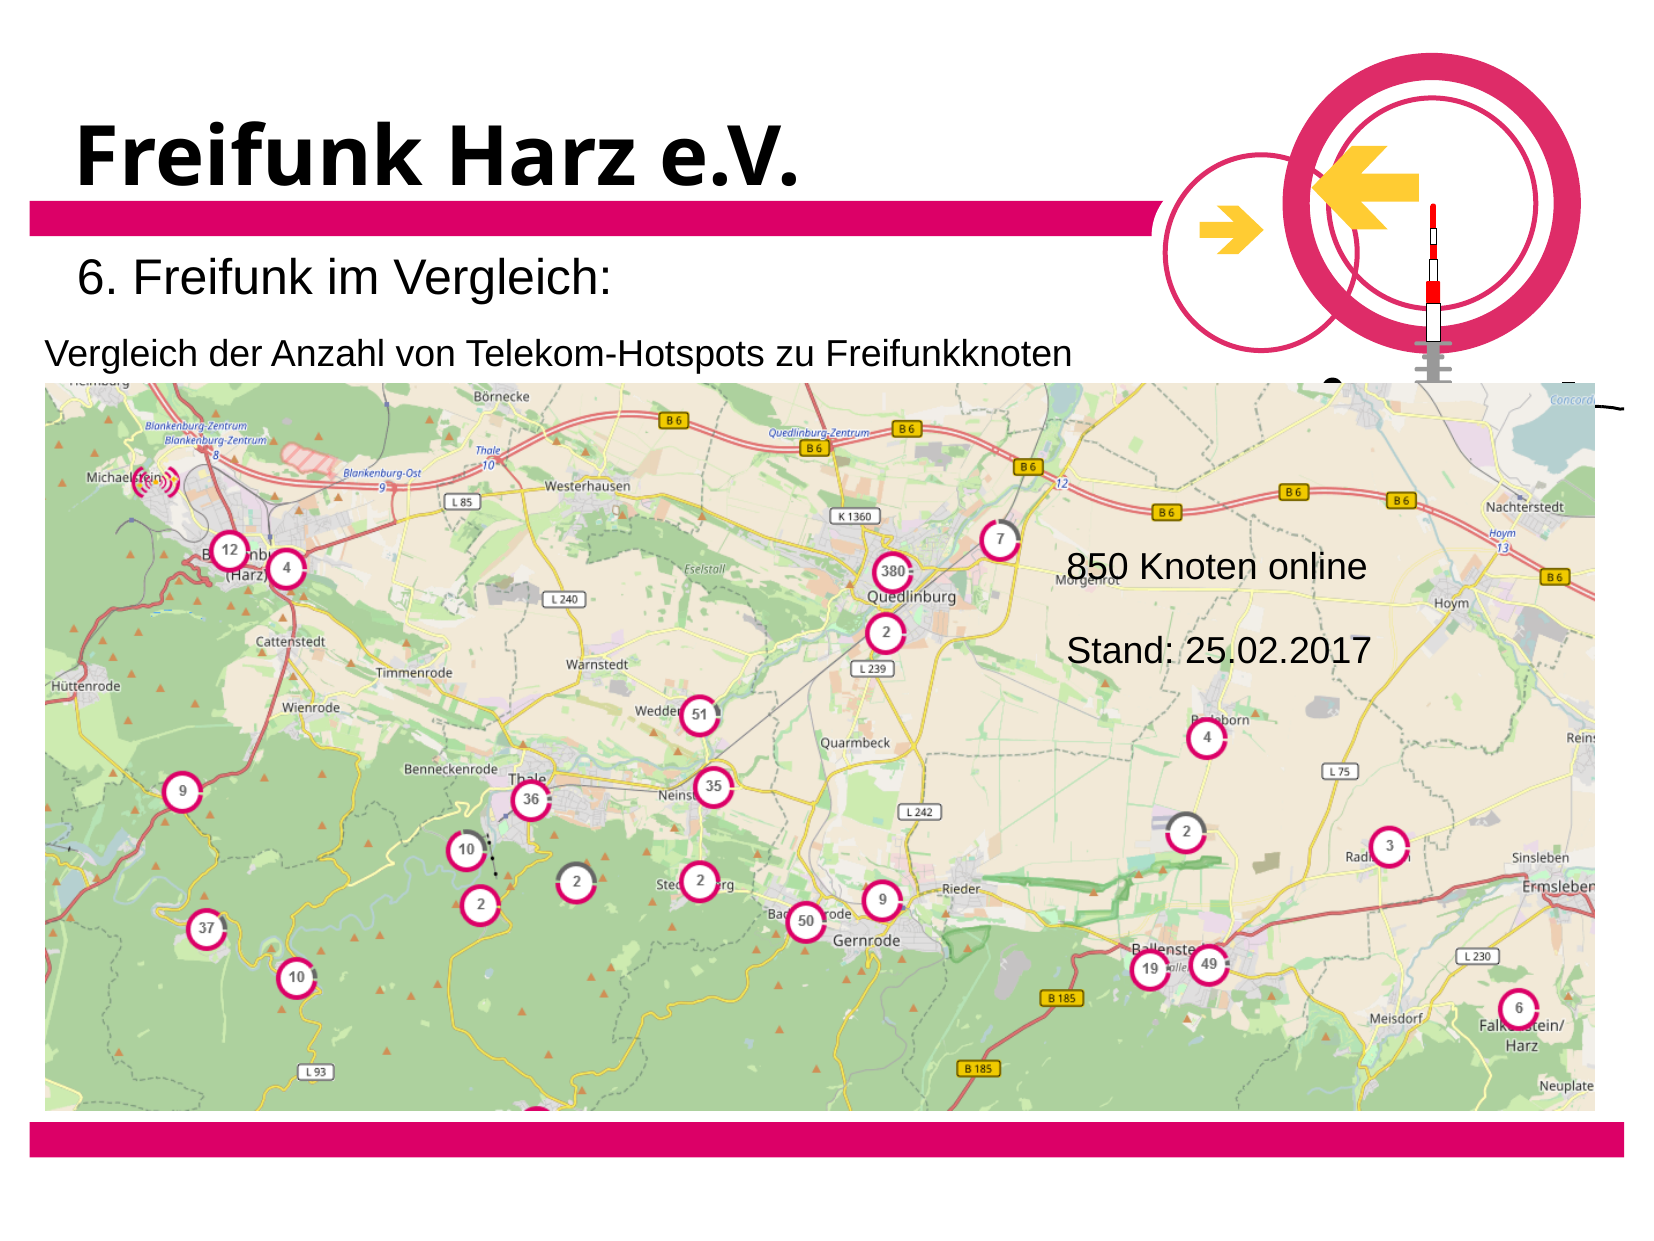

# 6. Freifunk im Vergleich:
Vergleich der Anzahl von Telekom-Hotspots zu Freifunkknoten
850 Knoten online
Stand: 25.02.2017